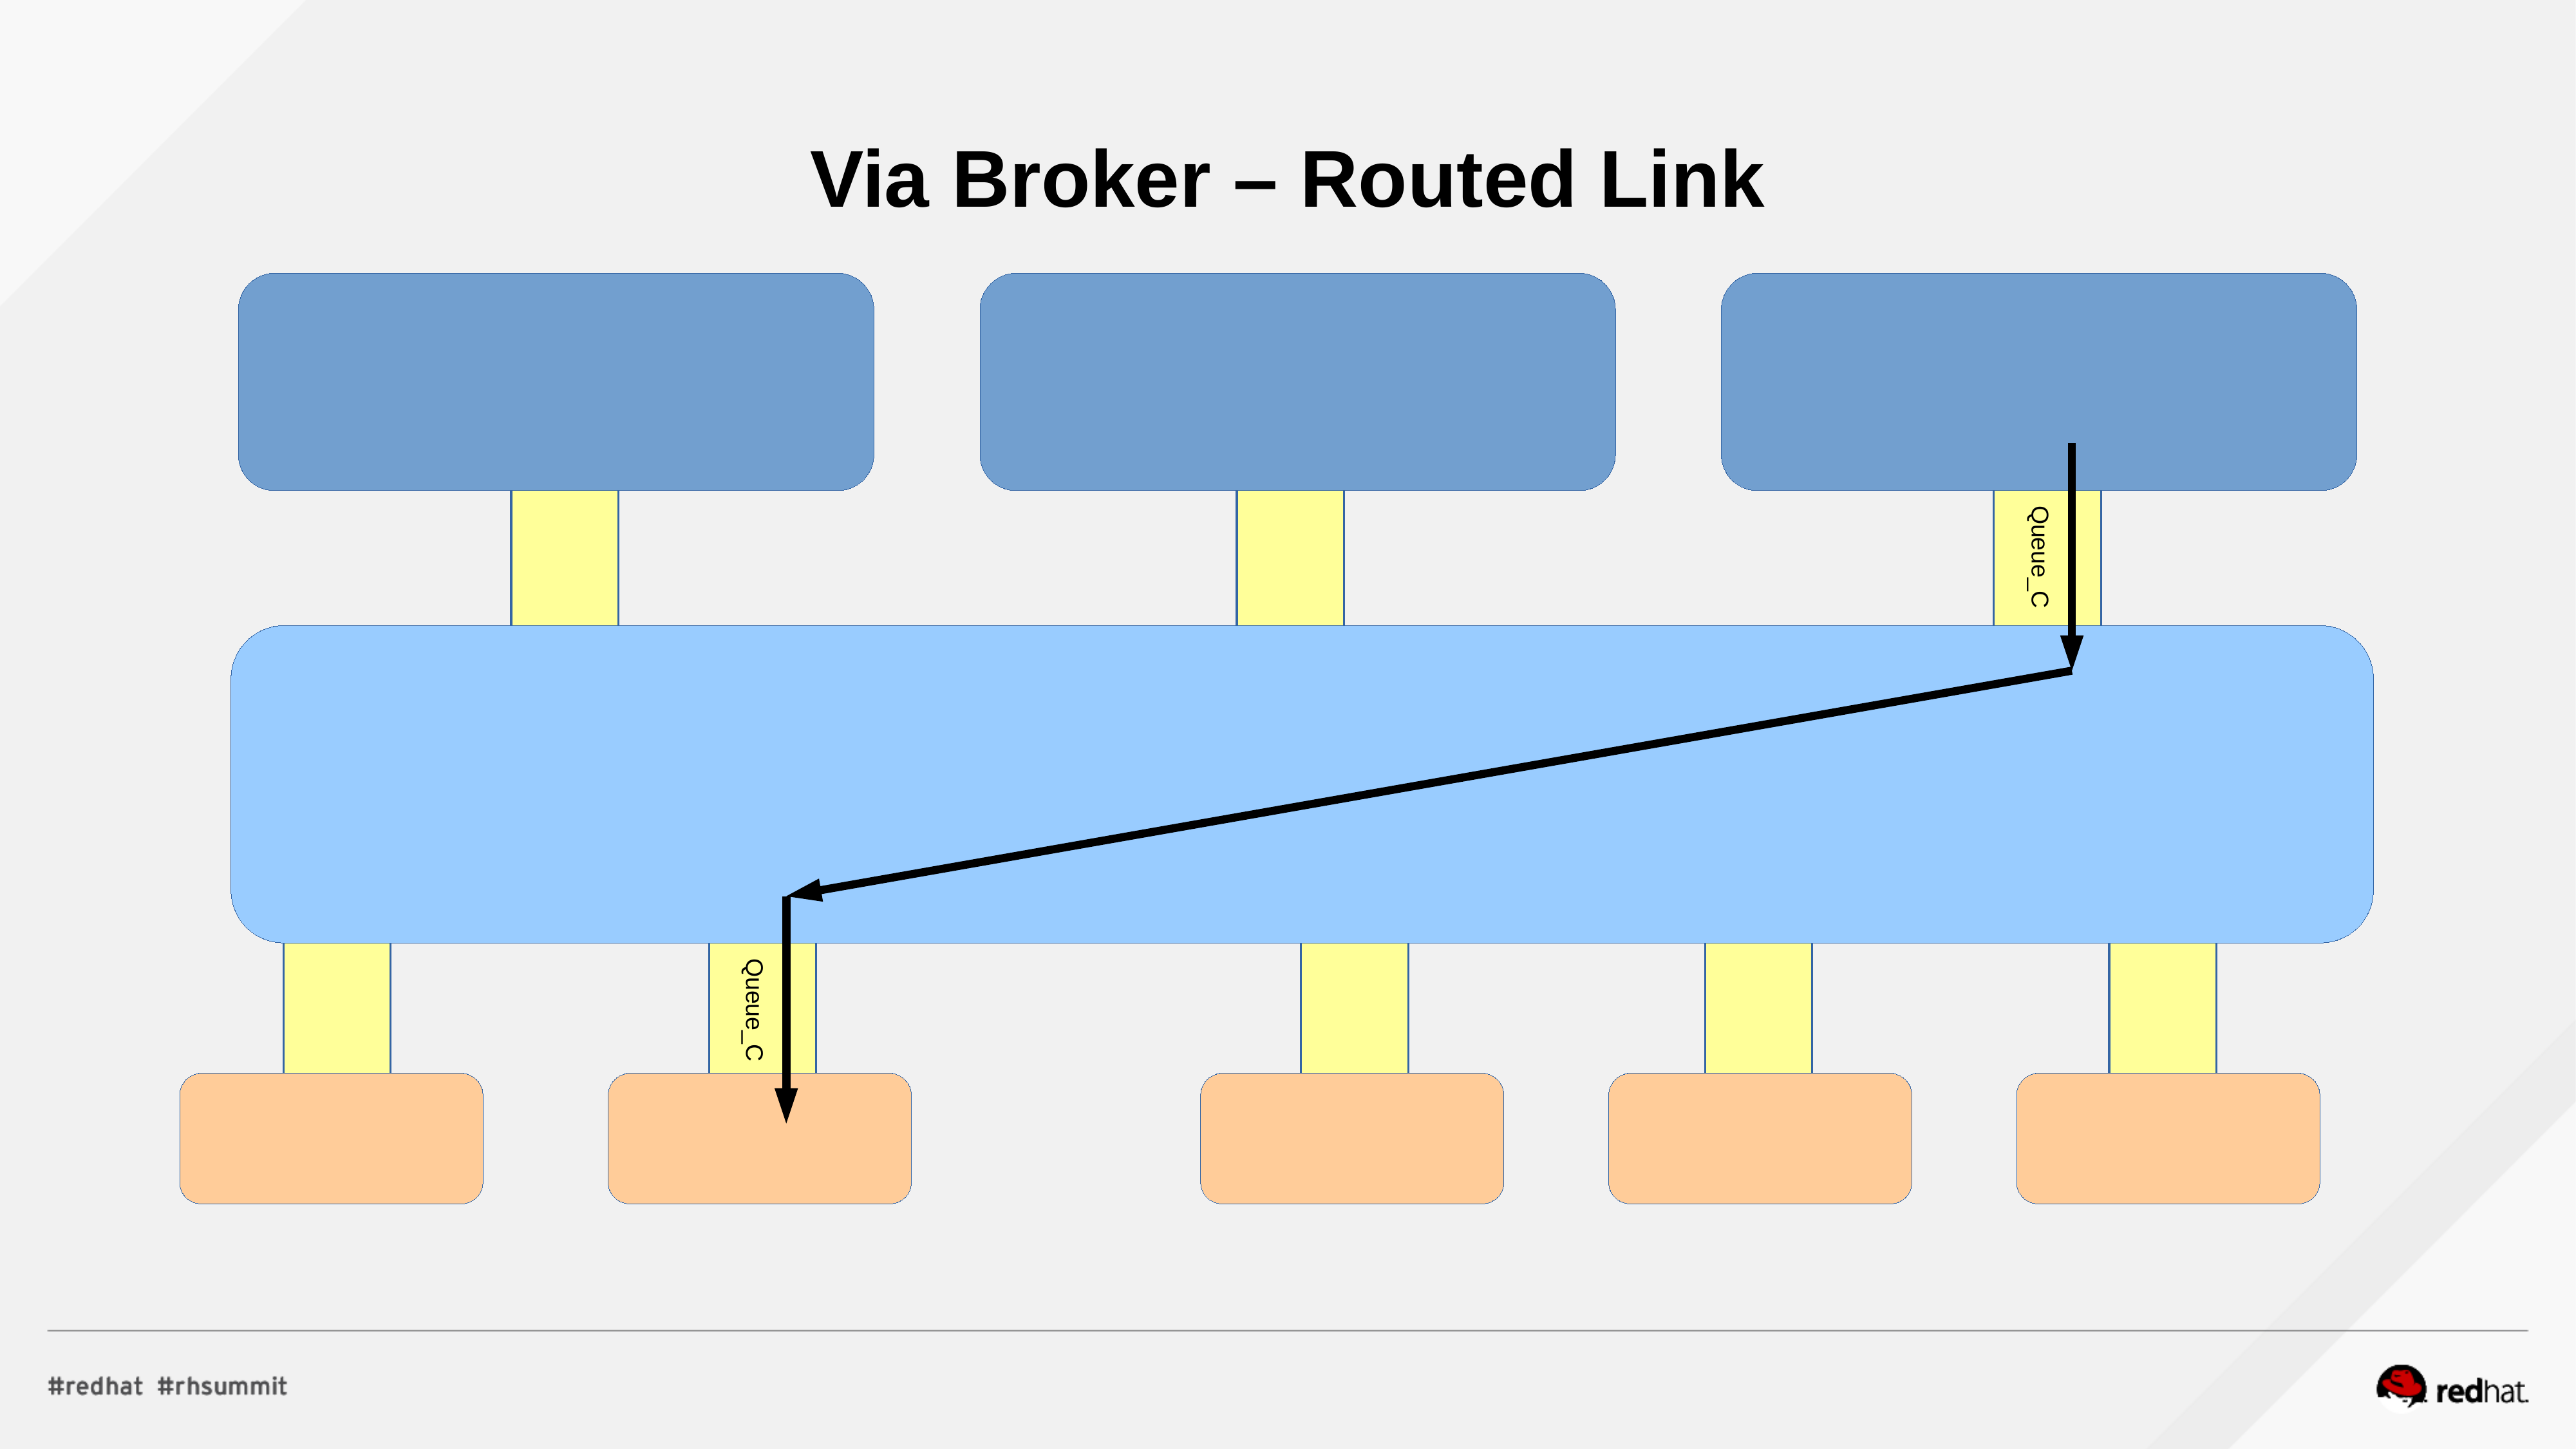

# Via Broker – Routed Link
Queue_C
Queue_C
Client